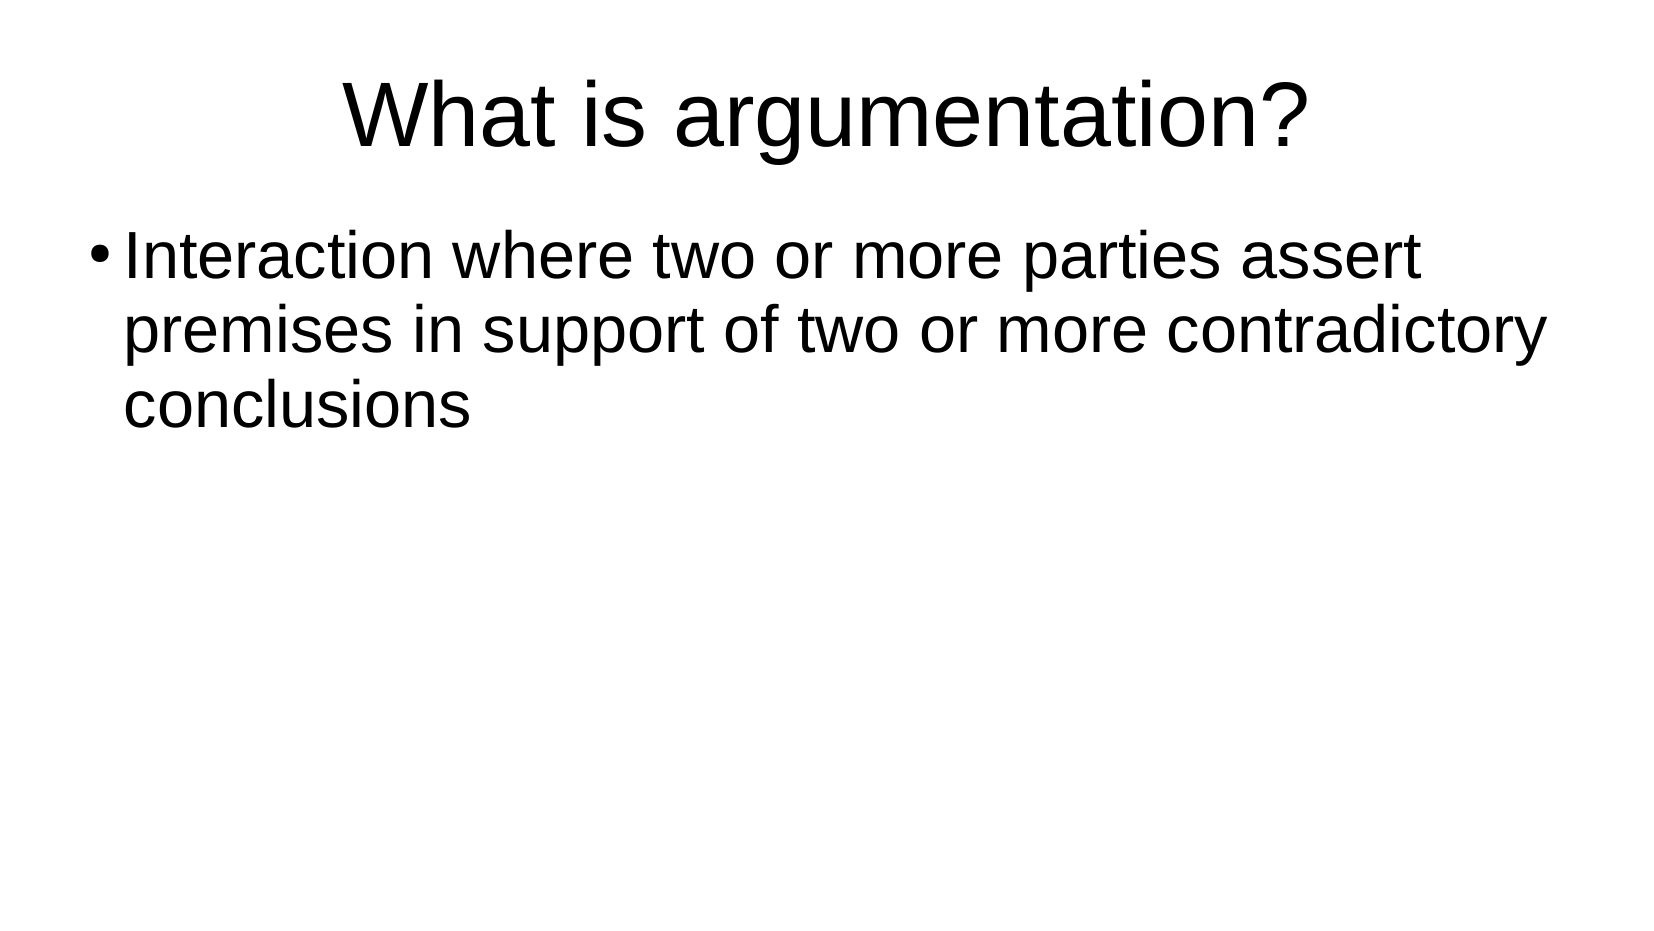

# What is argumentation?
Interaction where two or more parties assert premises in support of two or more contradictory conclusions